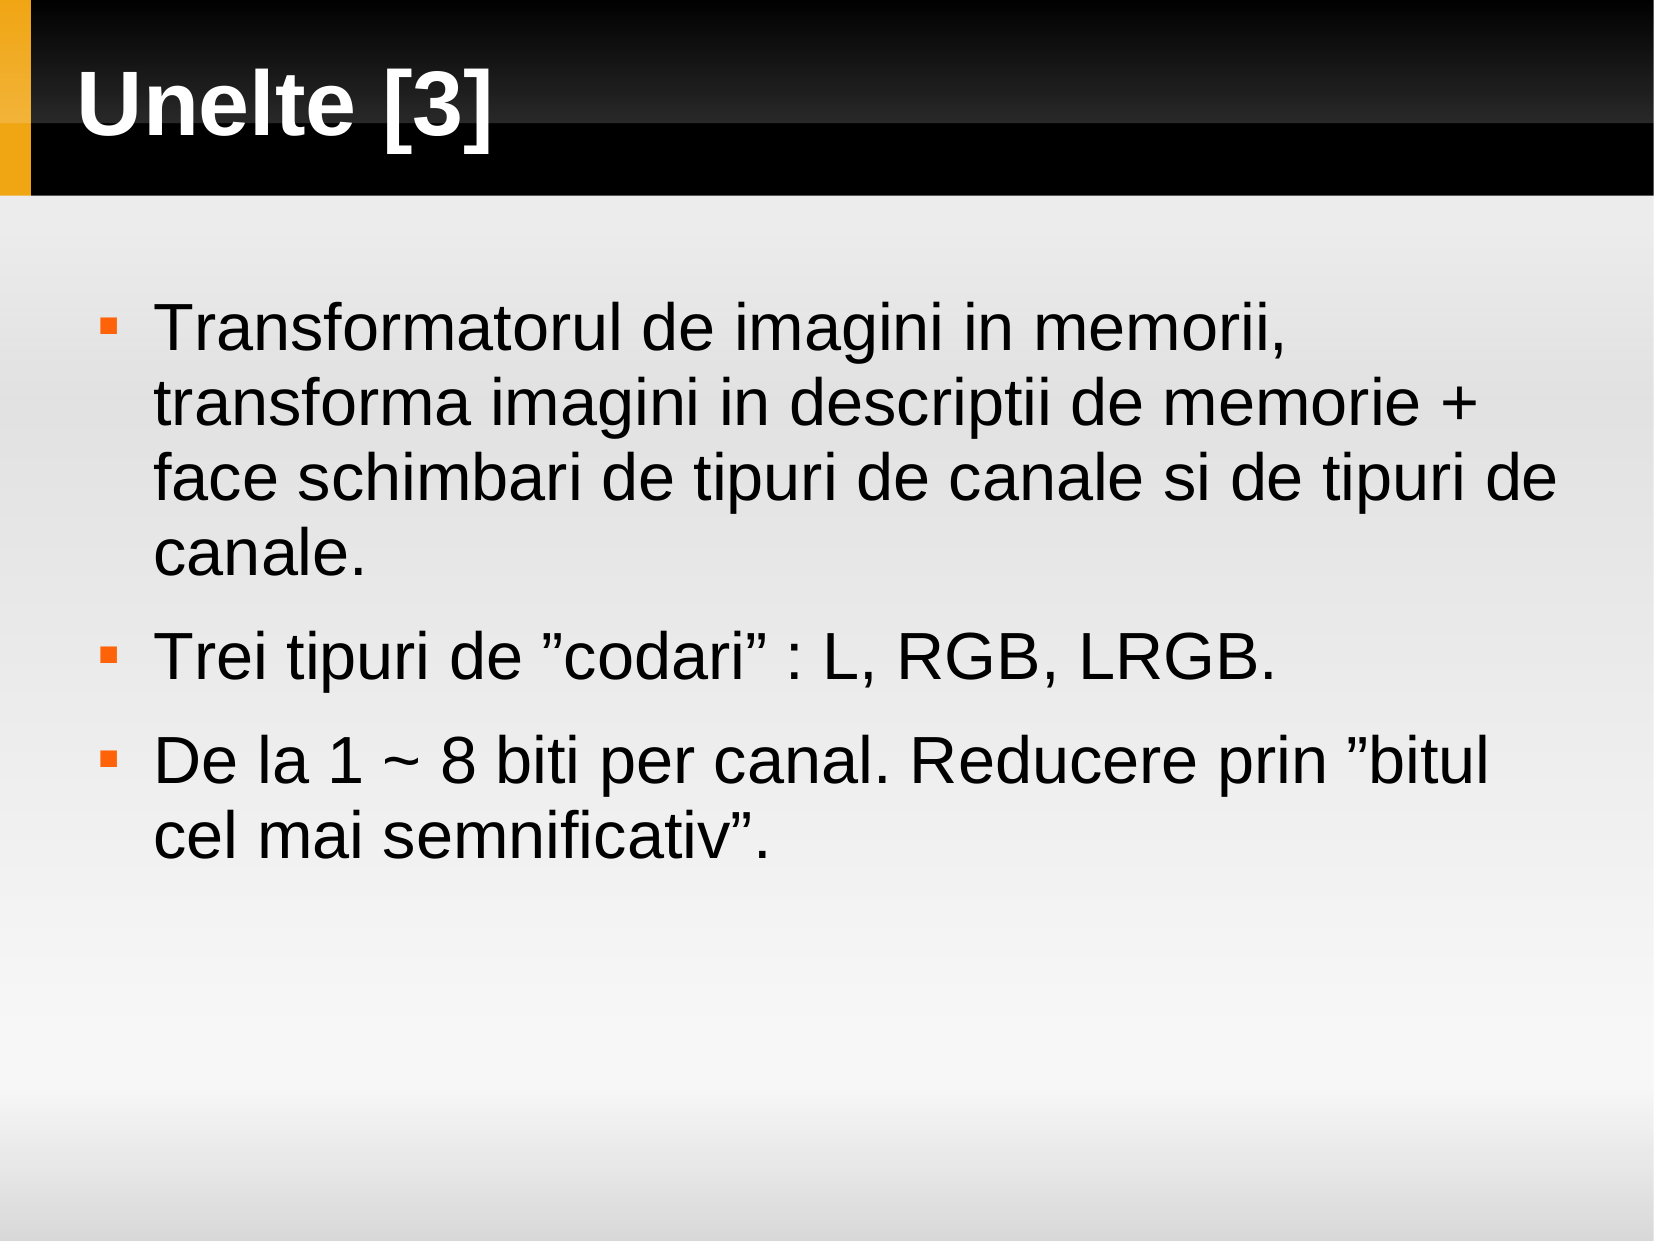

# Unelte [3]
Transformatorul de imagini in memorii, transforma imagini in descriptii de memorie + face schimbari de tipuri de canale si de tipuri de canale.
Trei tipuri de ”codari” : L, RGB, LRGB.
De la 1 ~ 8 biti per canal. Reducere prin ”bitul cel mai semnificativ”.